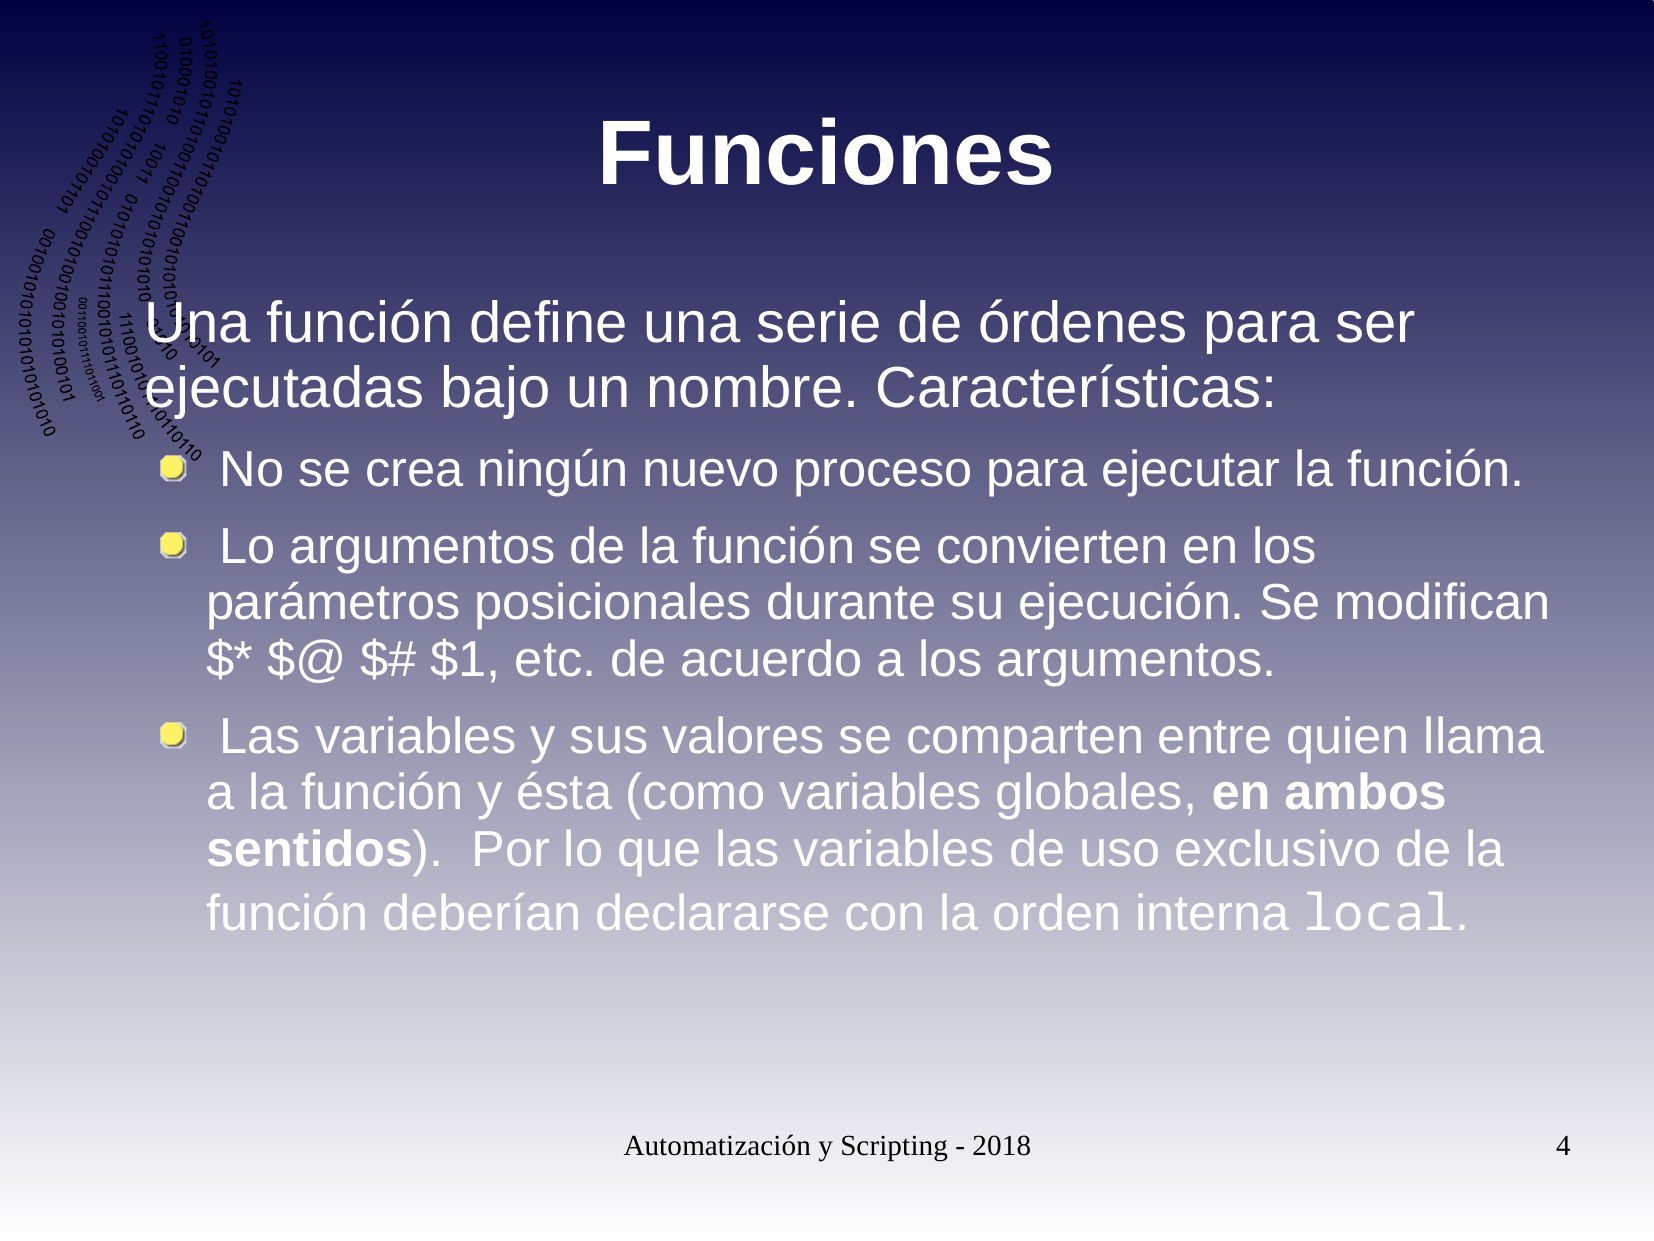

# Funciones
Una función define una serie de órdenes para ser ejecutadas bajo un nombre. Características:
 No se crea ningún nuevo proceso para ejecutar la función.
 Lo argumentos de la función se convierten en los parámetros posicionales durante su ejecución. Se modifican $* $@ $# $1, etc. de acuerdo a los argumentos.
 Las variables y sus valores se comparten entre quien llama a la función y ésta (como variables globales, en ambos sentidos). Por lo que las variables de uso exclusivo de la función deberían declararse con la orden interna local.
Automatización y Scripting - 2018
4